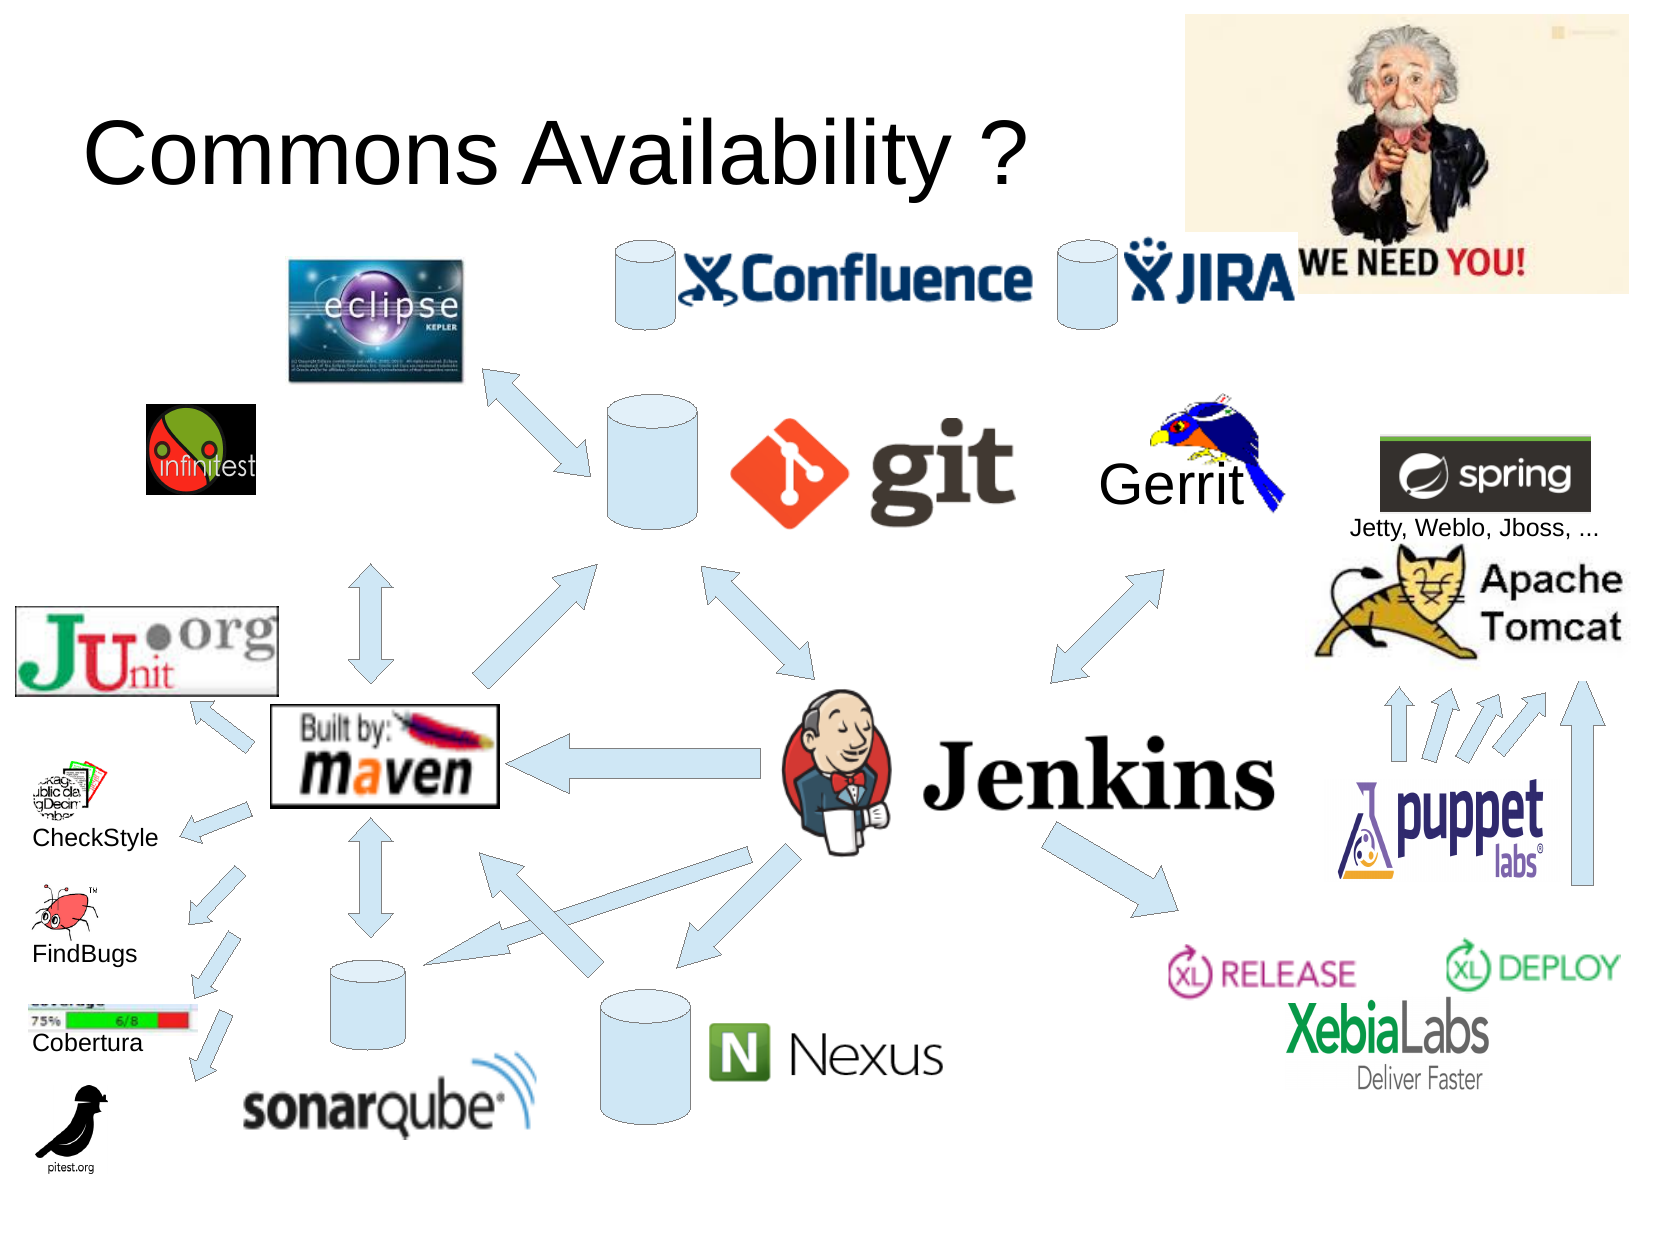

# Commons Availability ?
Gerrit
Jetty, Weblo, Jboss, ...
CheckStyle
FindBugs
Cobertura